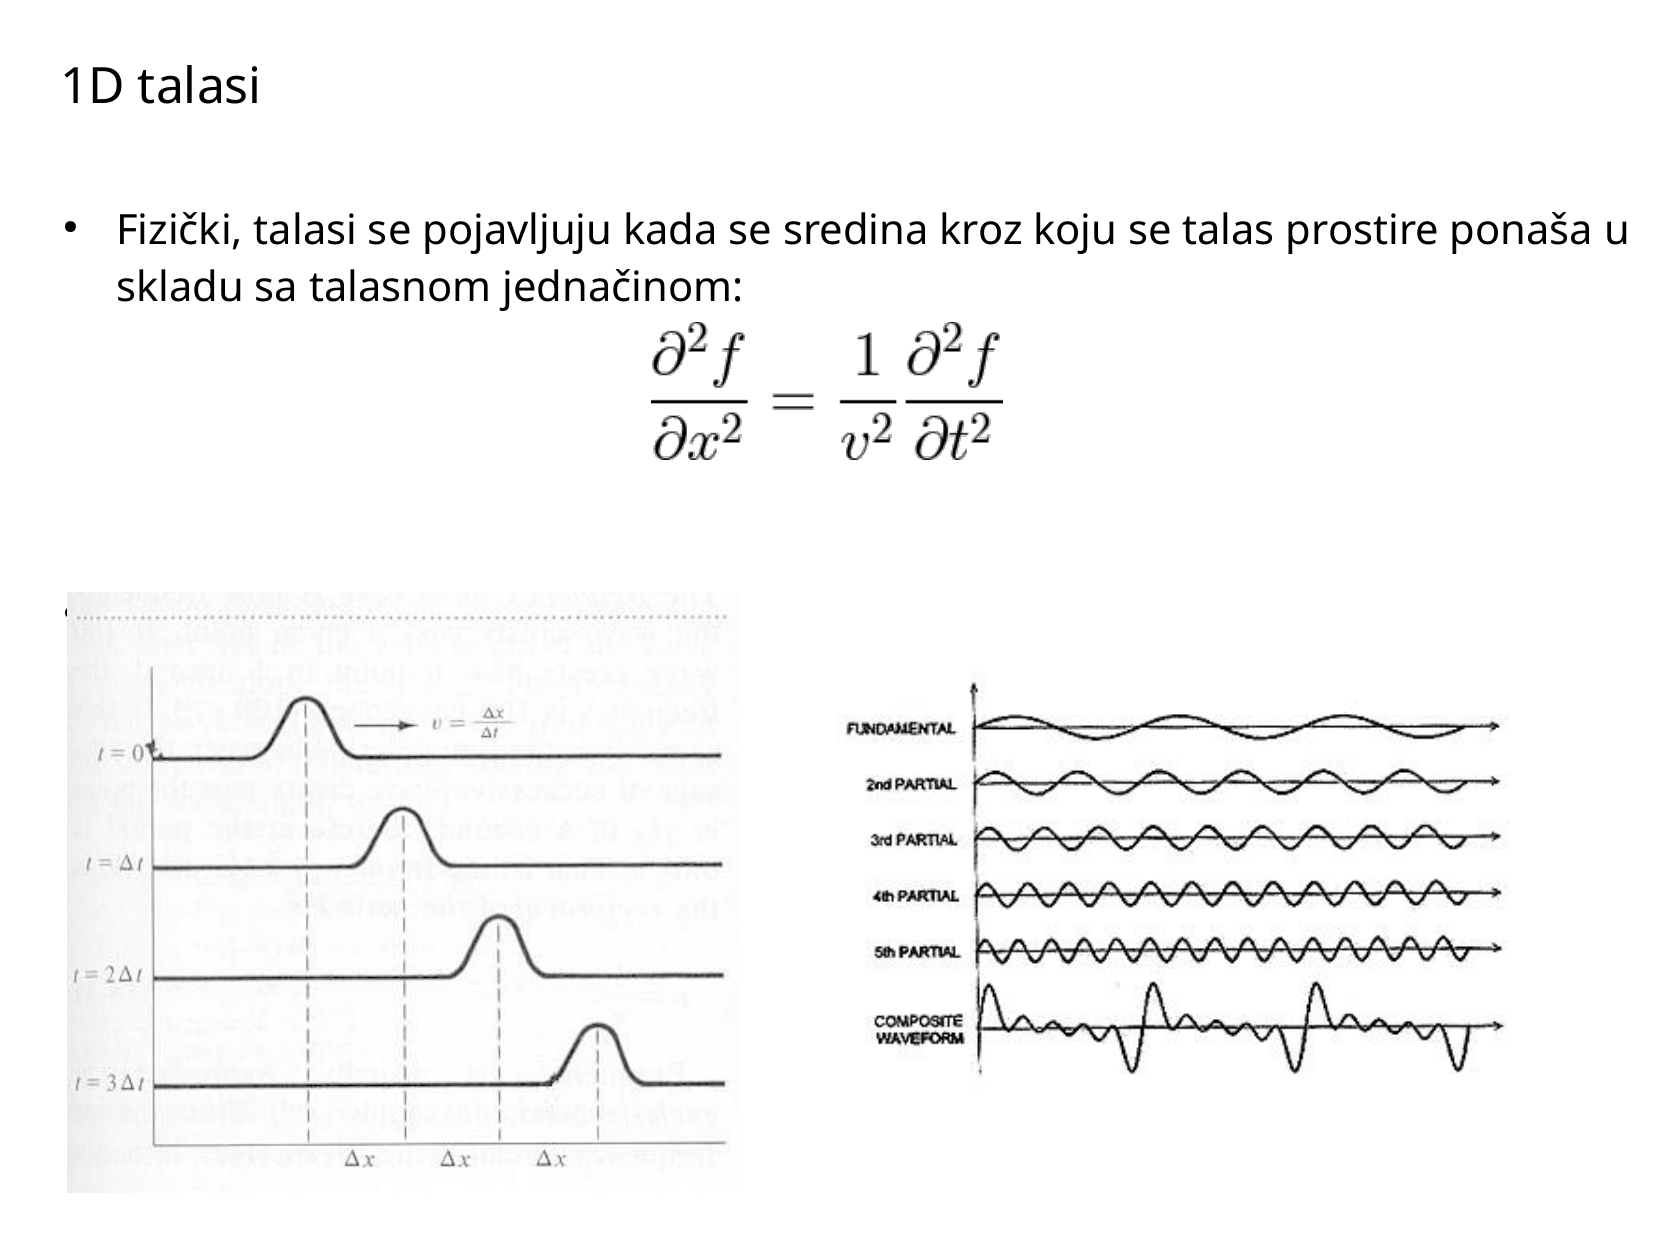

# 1D talasi
Fizički, talasi se pojavljuju kada se sredina kroz koju se talas prostire ponaša u skladu sa talasnom jednačinom:
I ovo su talasi: